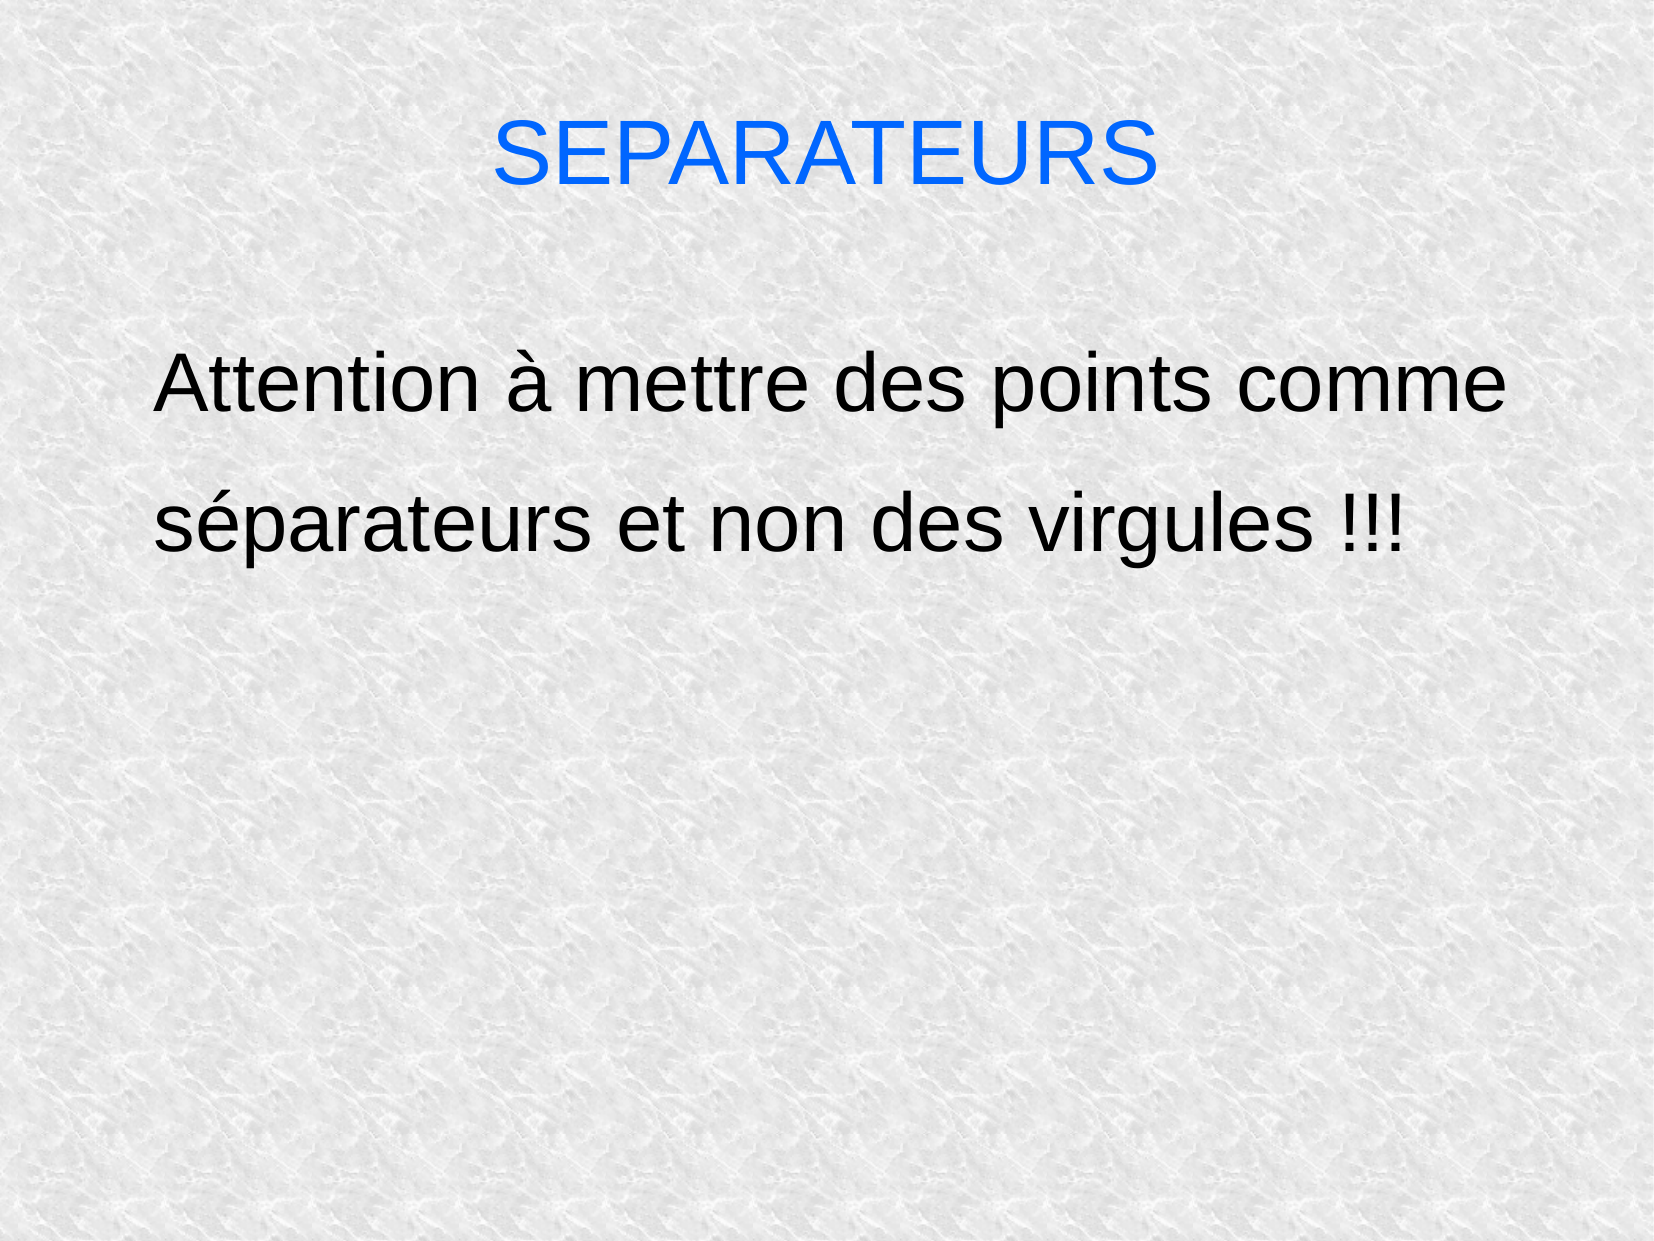

# SEPARATEURS
Attention à mettre des points comme séparateurs et non des virgules !!!